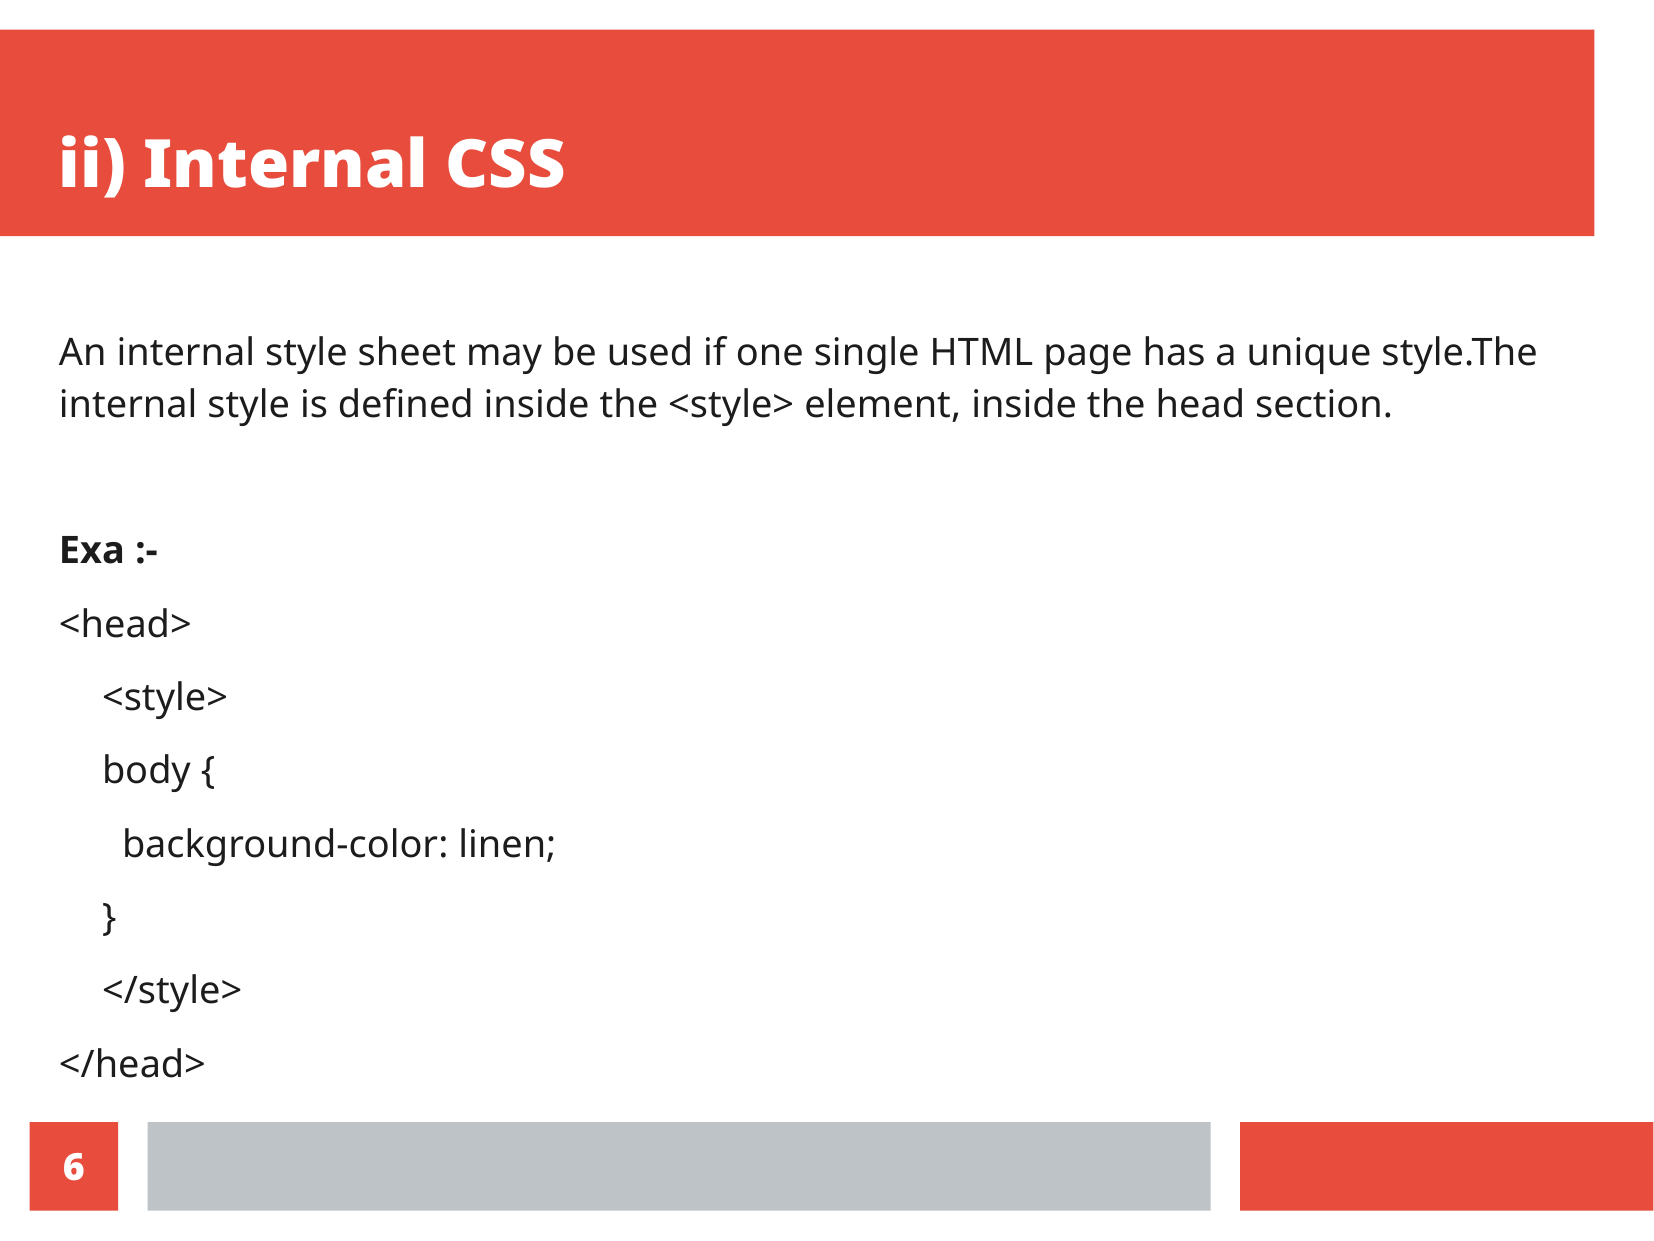

# ii) Internal CSS
An internal style sheet may be used if one single HTML page has a unique style.The internal style is defined inside the <style> element, inside the head section.
Exa :-
<head>
<style>
body {
 background-color: linen;
}
</style>
</head>
6